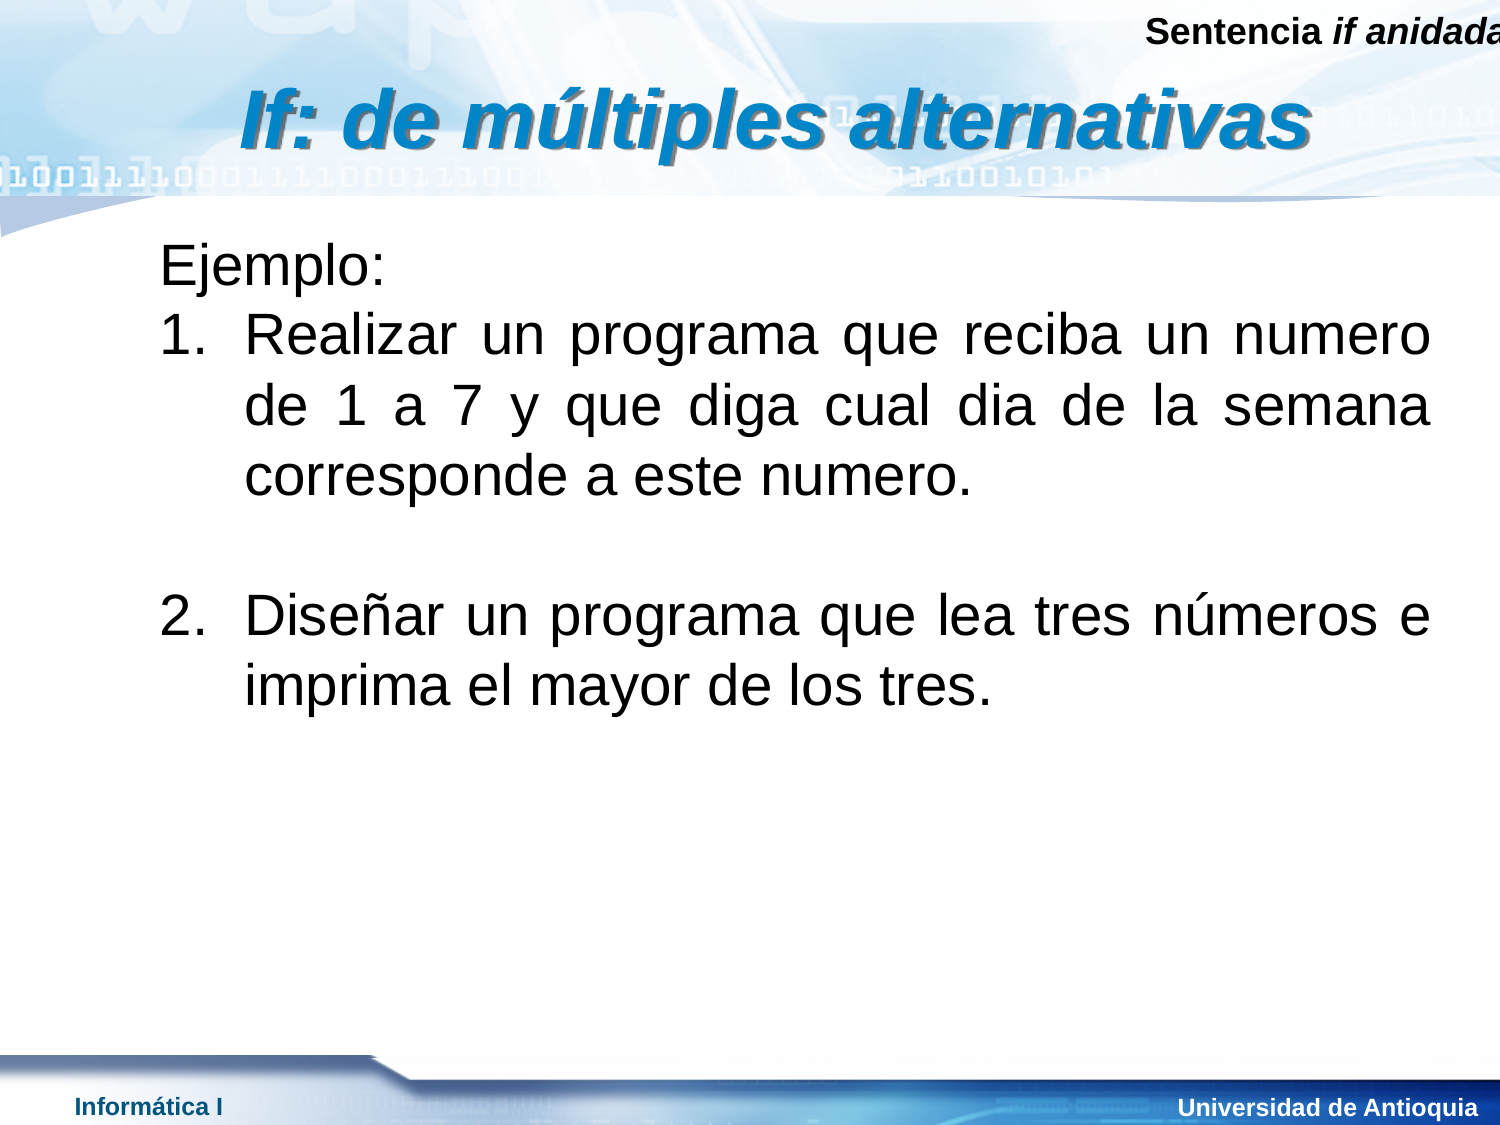

Sentencia if anidada
# If: de múltiples alternativas
Ejemplo:
Realizar un programa que reciba un numero de 1 a 7 y que diga cual dia de la semana corresponde a este numero.
Diseñar un programa que lea tres números e imprima el mayor de los tres.